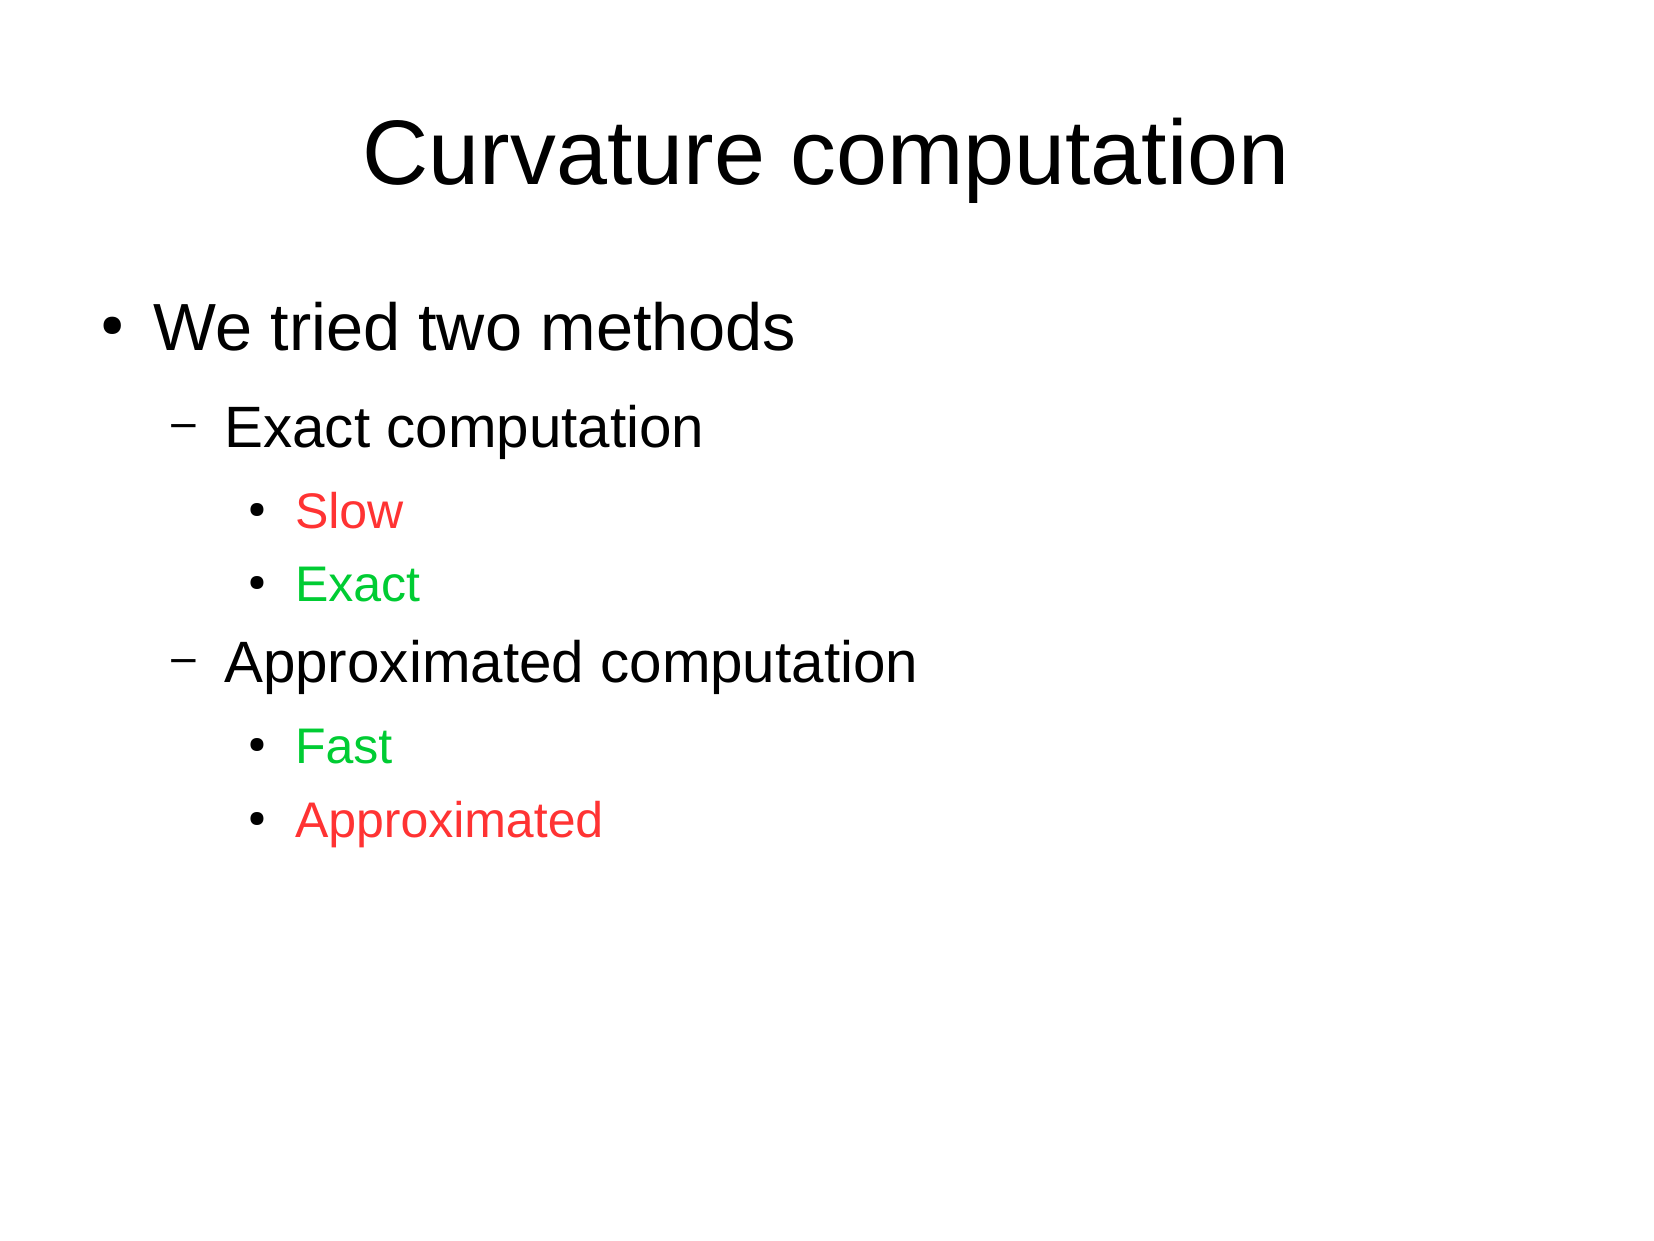

# Curvature computation
We tried two methods
Exact computation
Slow
Exact
Approximated computation
Fast
Approximated